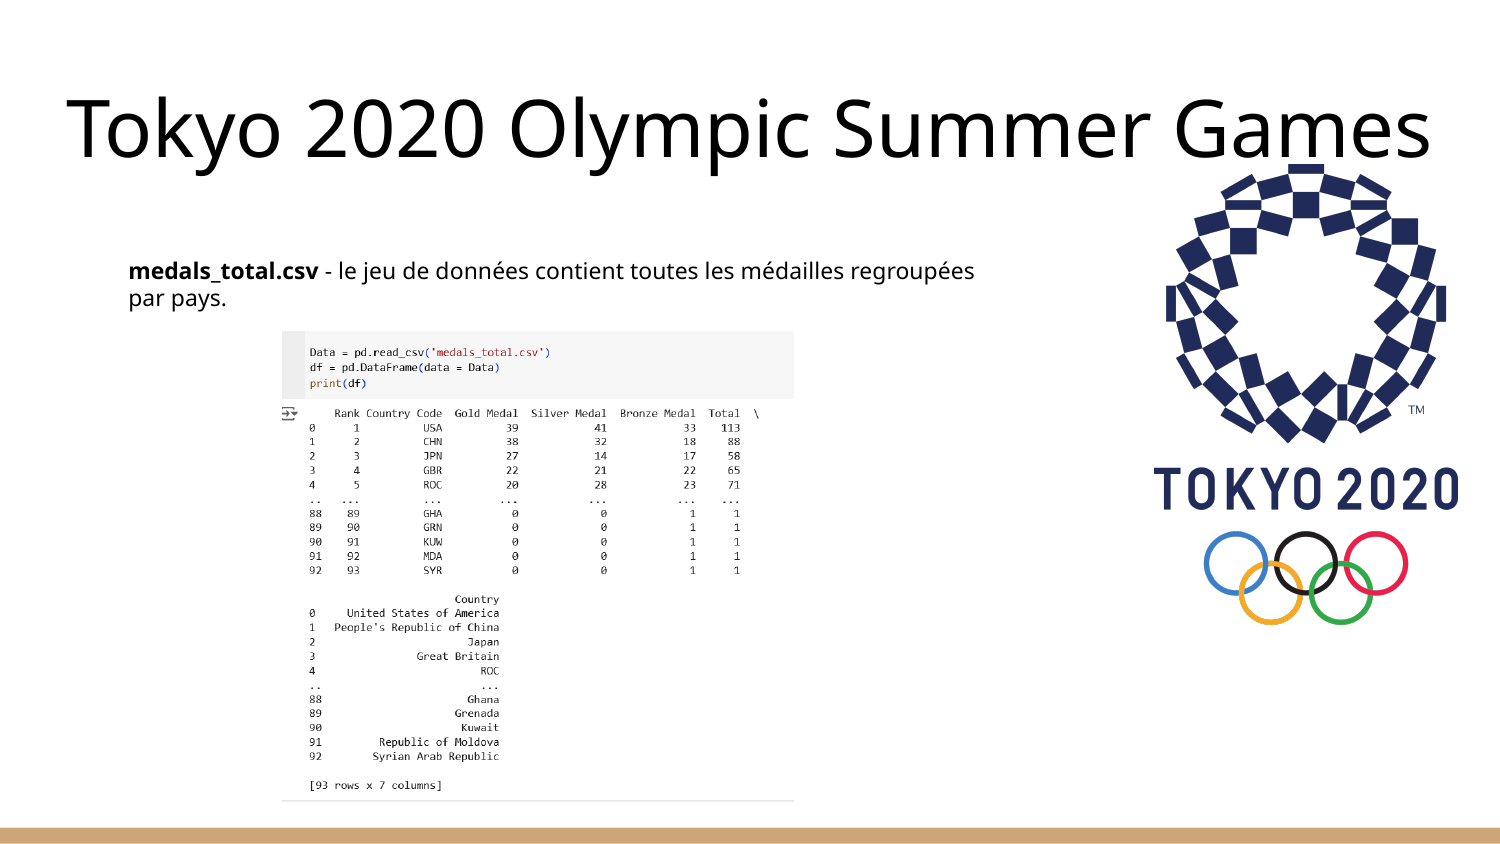

# Tokyo 2020 Olympic Summer Games
medals_total.csv - le jeu de données contient toutes les médailles regroupées par pays.